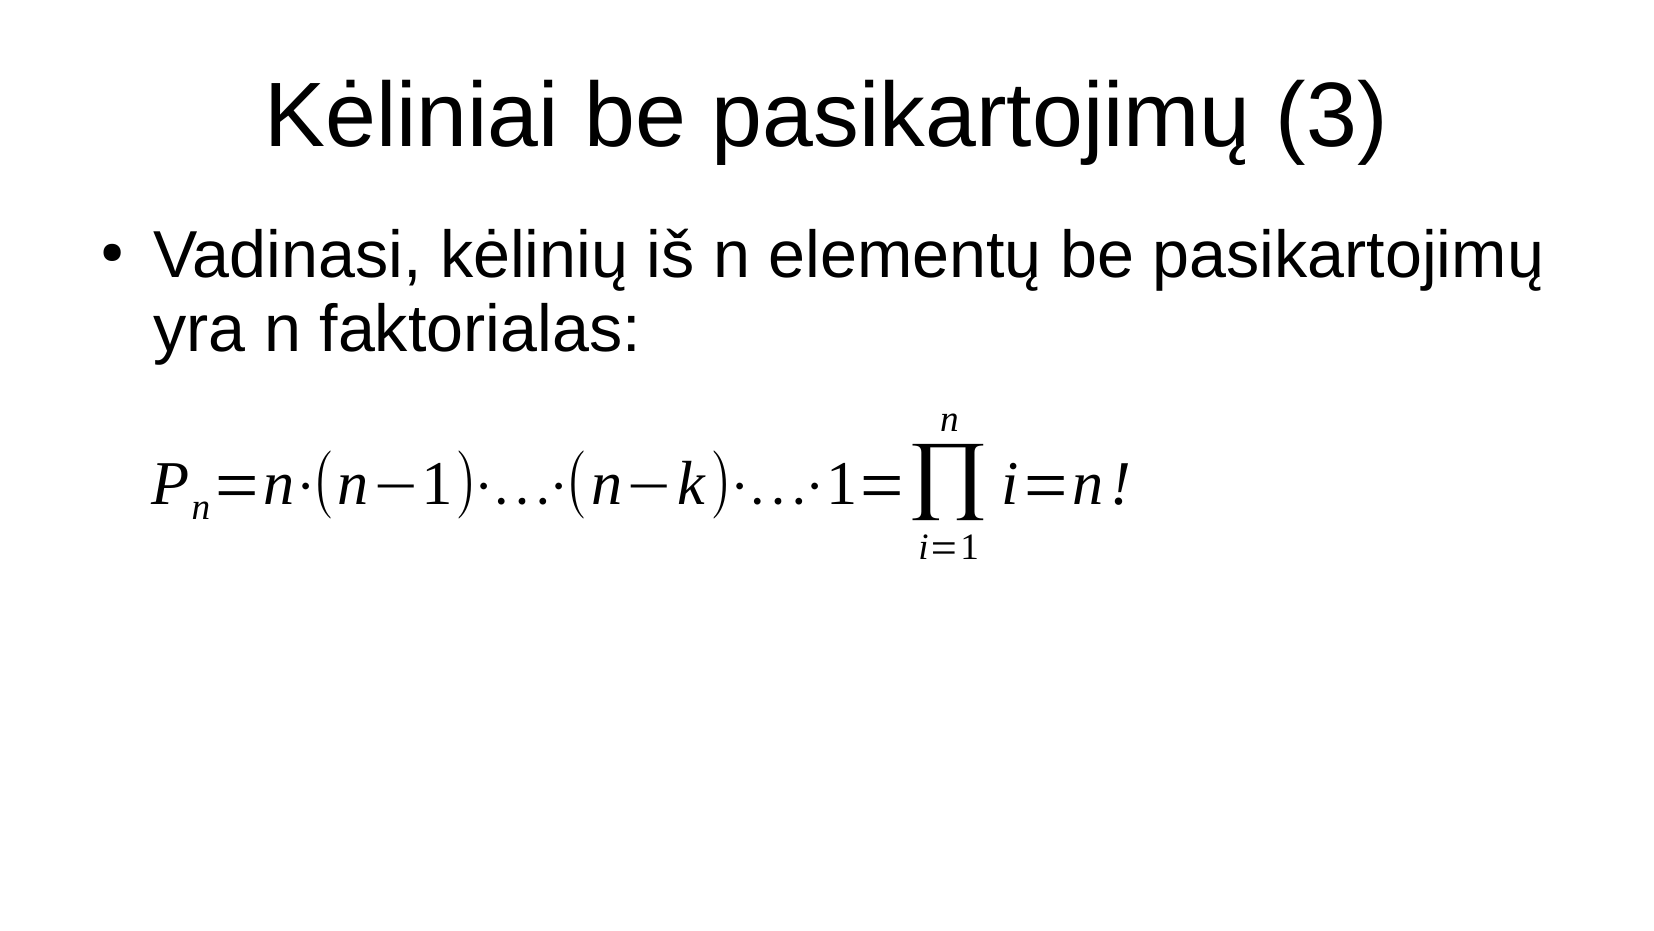

# Kėliniai be pasikartojimų (3)
Vadinasi, kėlinių iš n elementų be pasikartojimų yra n faktorialas: